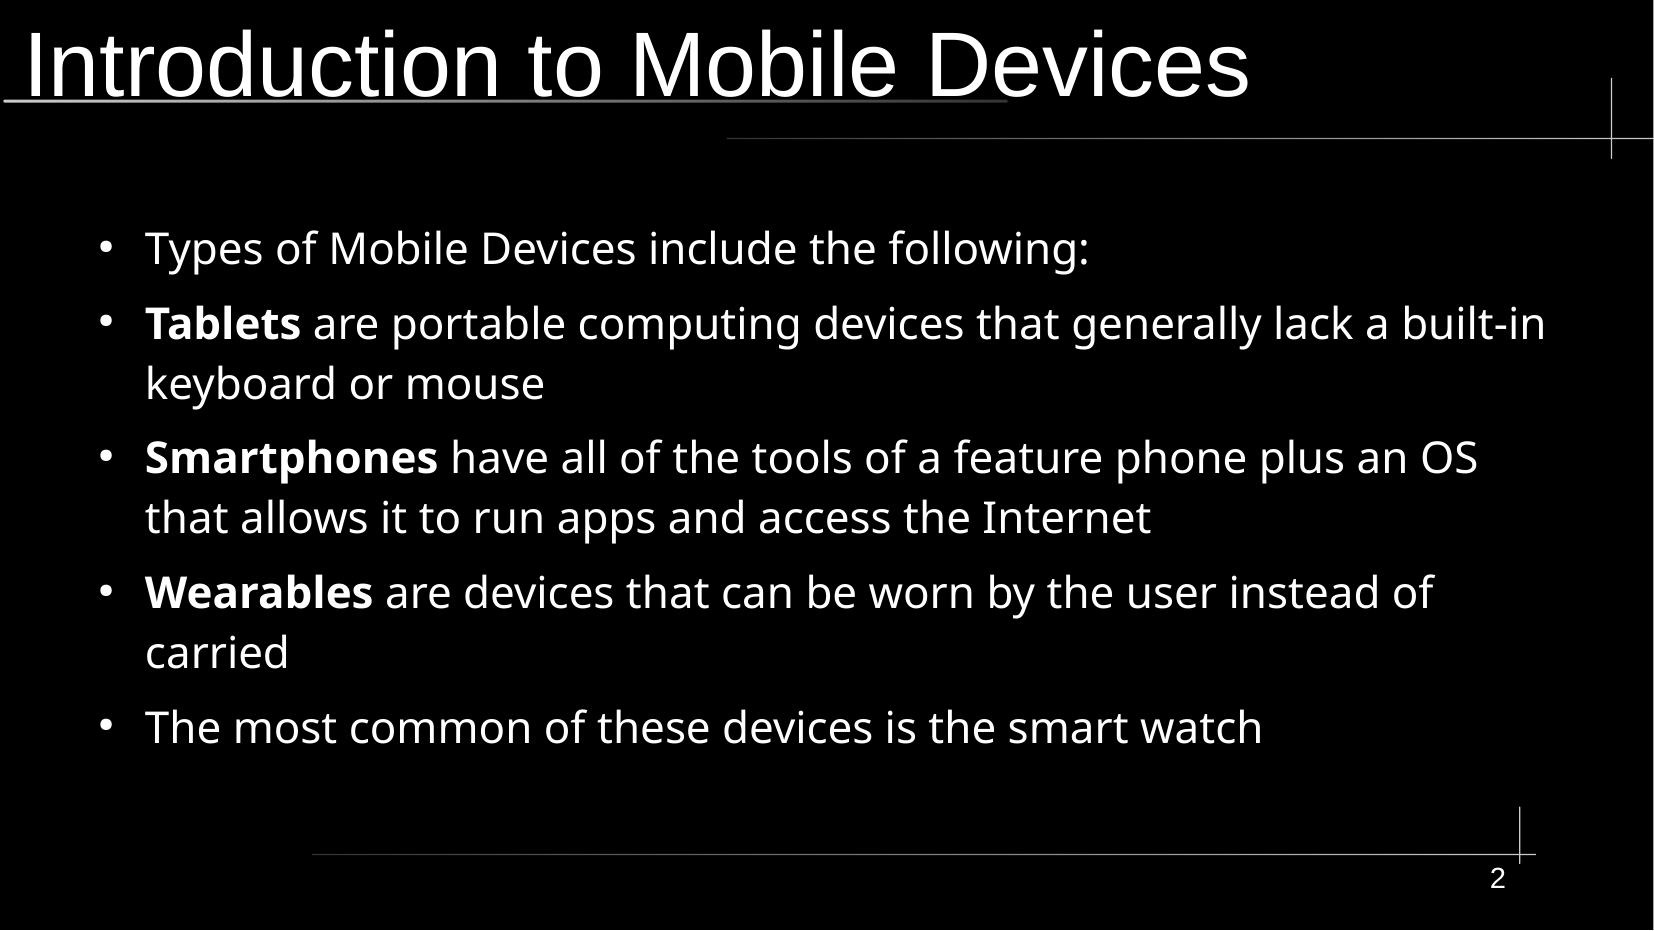

# Introduction to Mobile Devices
Types of Mobile Devices include the following:
Tablets are portable computing devices that generally lack a built-in keyboard or mouse
Smartphones have all of the tools of a feature phone plus an OS that allows it to run apps and access the Internet
Wearables are devices that can be worn by the user instead of carried
The most common of these devices is the smart watch
2